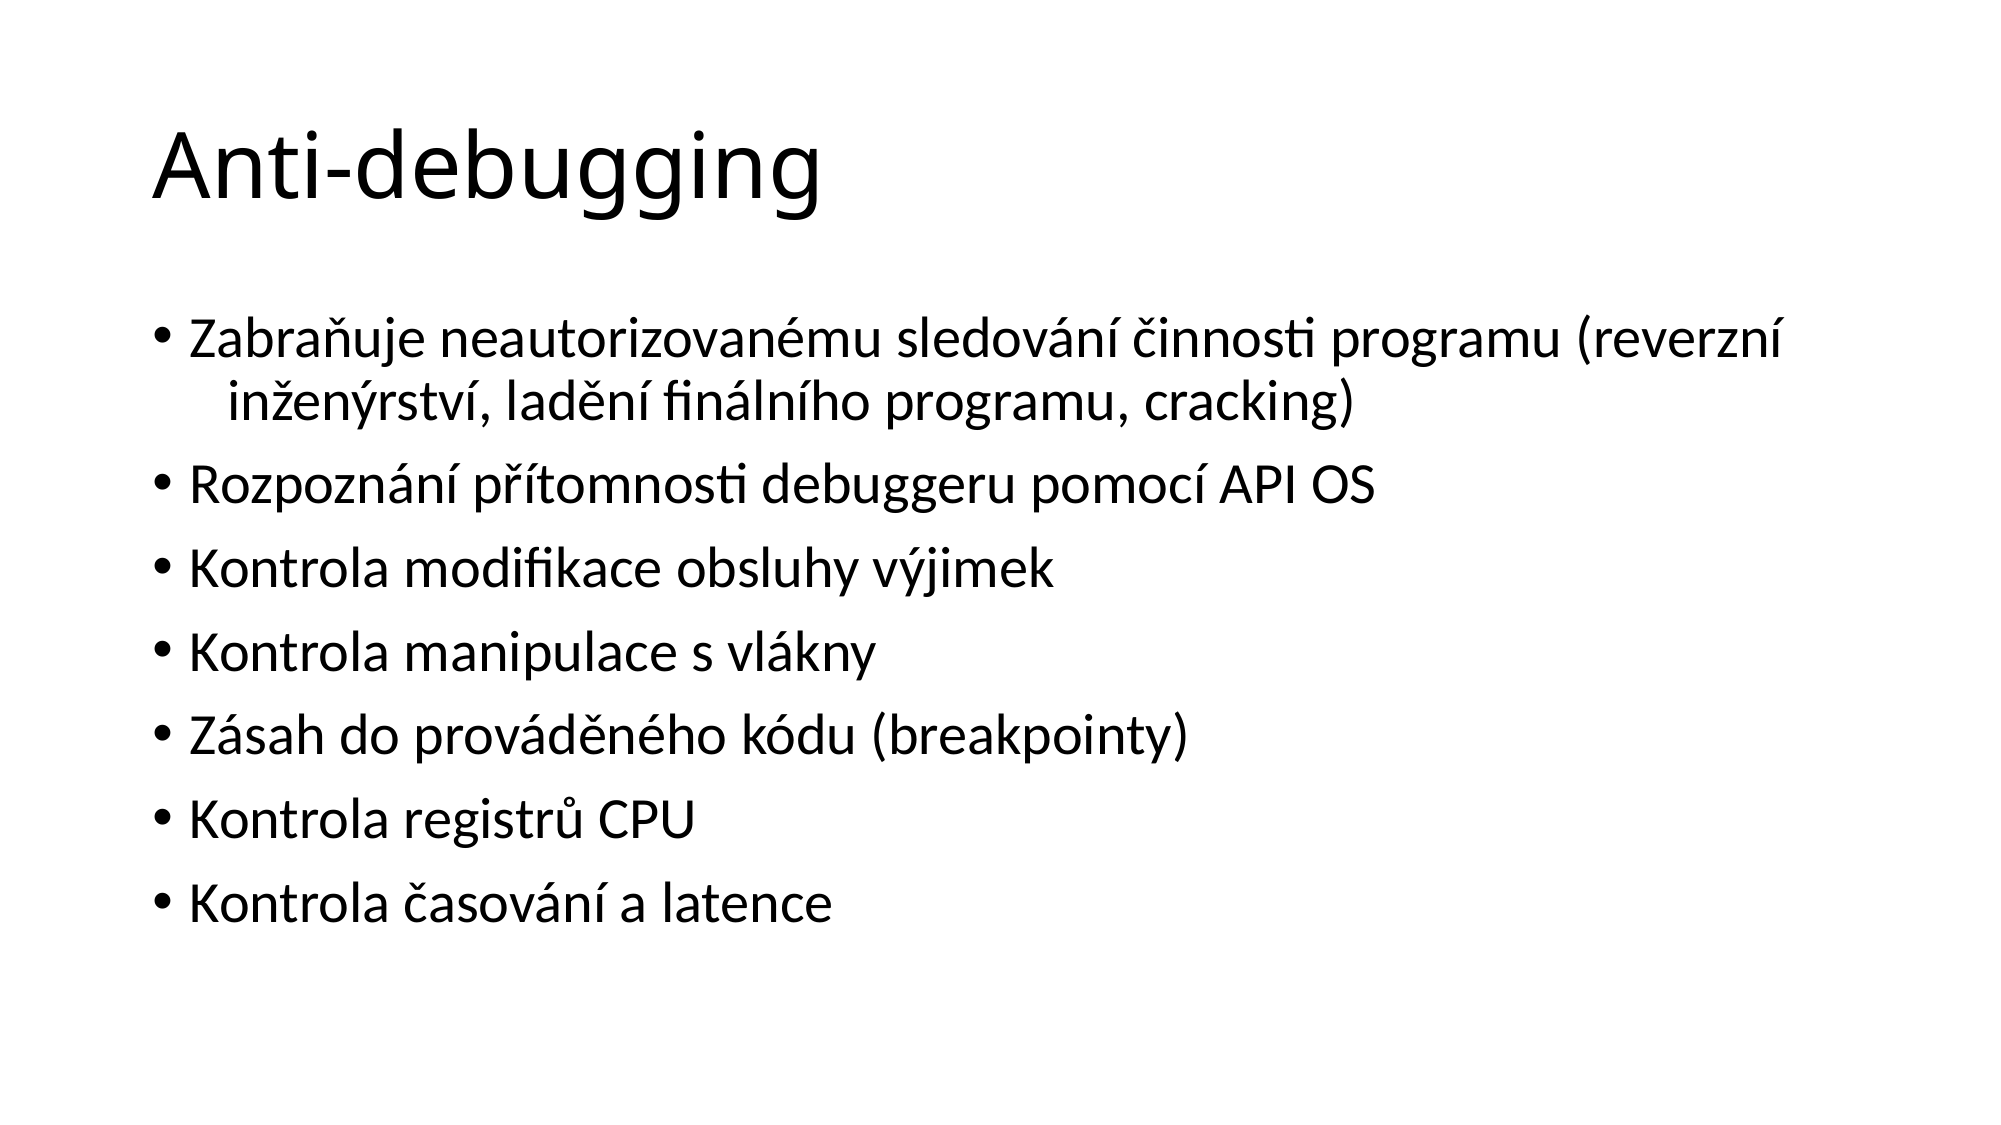

# Anti-debugging
Zabraňuje neautorizovanému sledování činnosti programu (reverzní inženýrství, ladění finálního programu, cracking)
Rozpoznání přítomnosti debuggeru pomocí API OS
Kontrola modifikace obsluhy výjimek
Kontrola manipulace s vlákny
Zásah do prováděného kódu (breakpointy)
Kontrola registrů CPU
Kontrola časování a latence